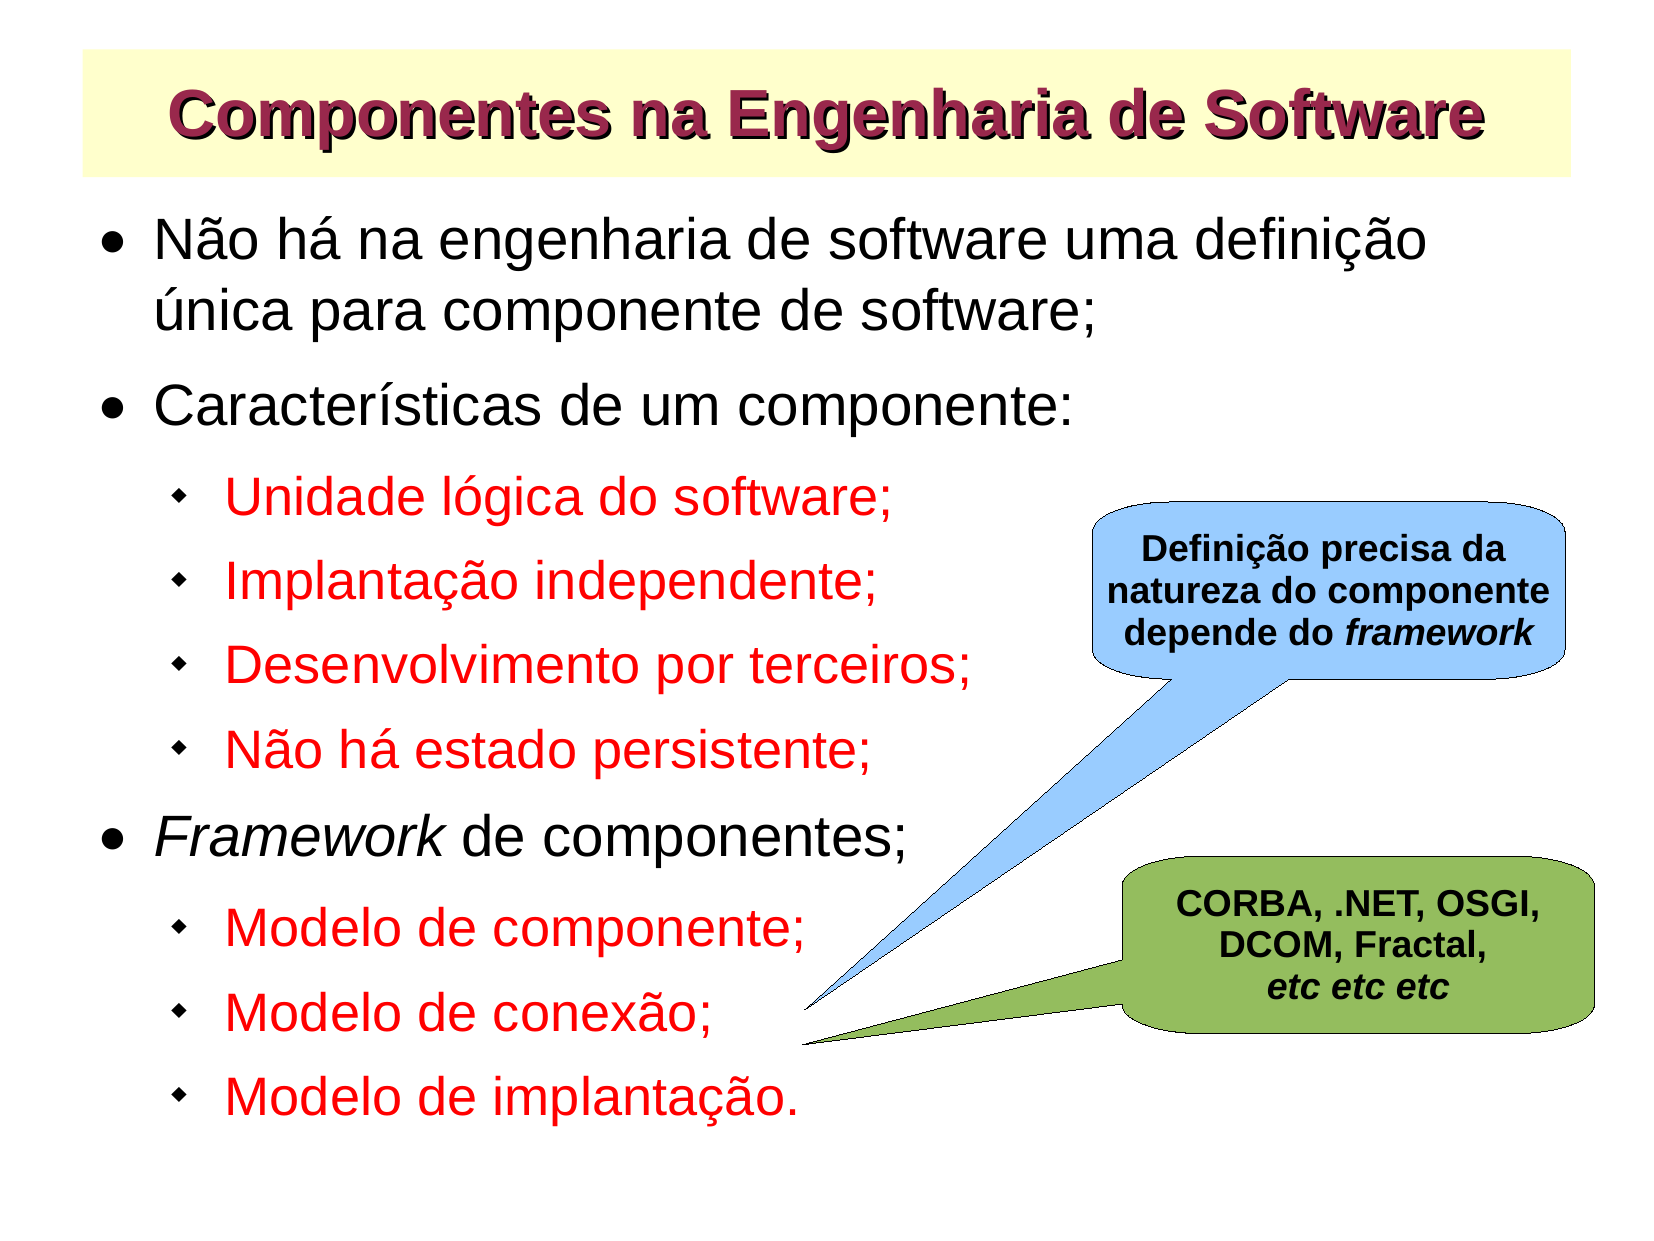

# Componentes na Engenharia de Software
Não há na engenharia de software uma definição única para componente de software;
Características de um componente:
Unidade lógica do software;
Implantação independente;
Desenvolvimento por terceiros;
Não há estado persistente;
Framework de componentes;
Modelo de componente;
Modelo de conexão;
Modelo de implantação.
Definição precisa da
natureza do componente
depende do framework
CORBA, .NET, OSGI,
DCOM, Fractal,
etc etc etc